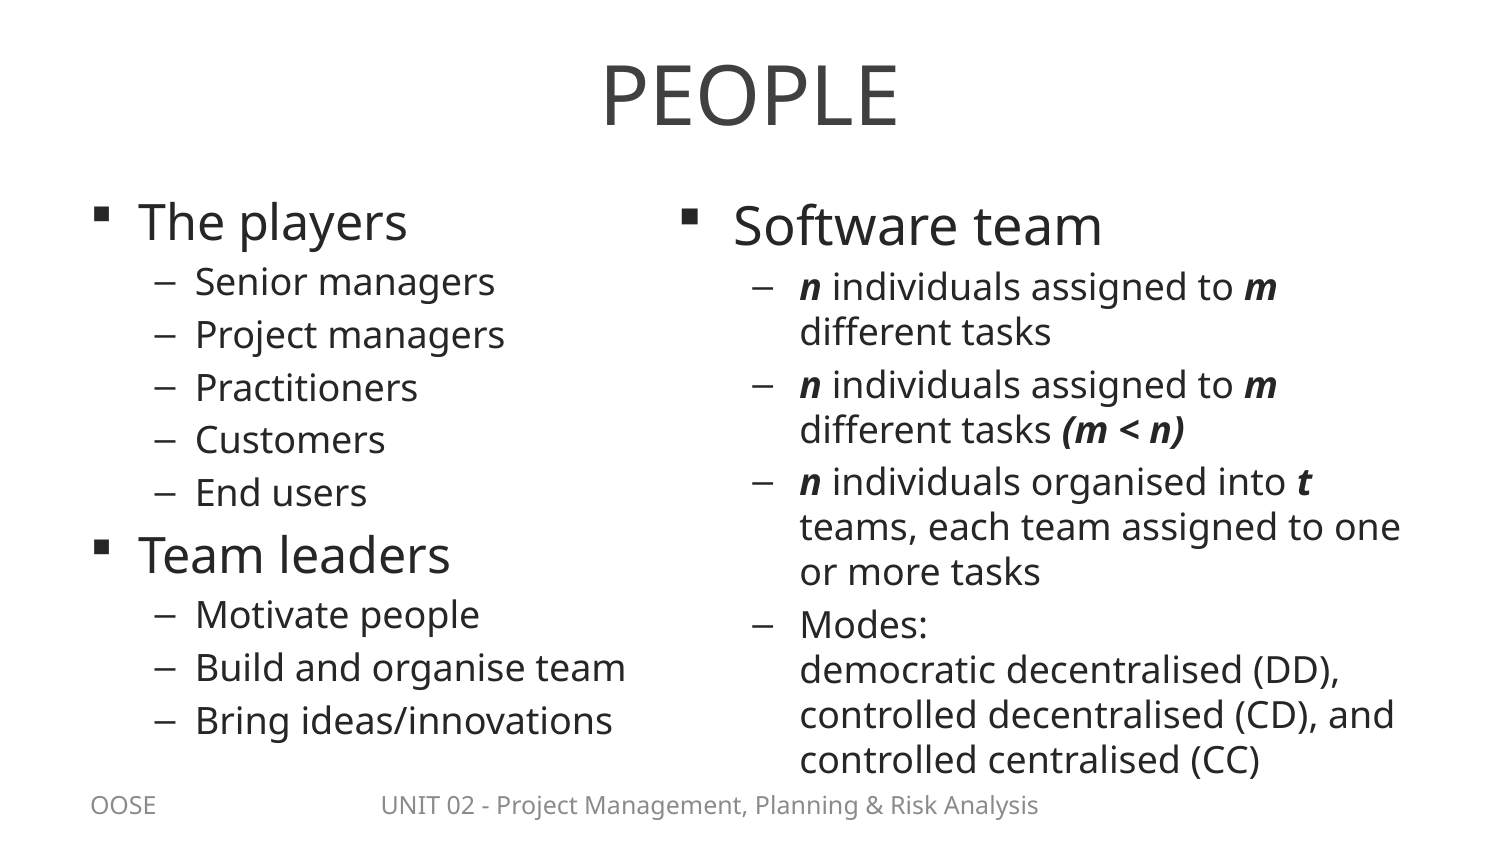

# People
The players
Senior managers
Project managers
Practitioners
Customers
End users
Team leaders
Motivate people
Build and organise team
Bring ideas/innovations
Software team
n individuals assigned to m different tasks
n individuals assigned to m different tasks (m < n)
n individuals organised into t teams, each team assigned to one or more tasks
Modes:
democratic decentralised (DD), controlled decentralised (CD), and controlled centralised (CC)
OOSE
UNIT 02 - Project Management, Planning & Risk Analysis